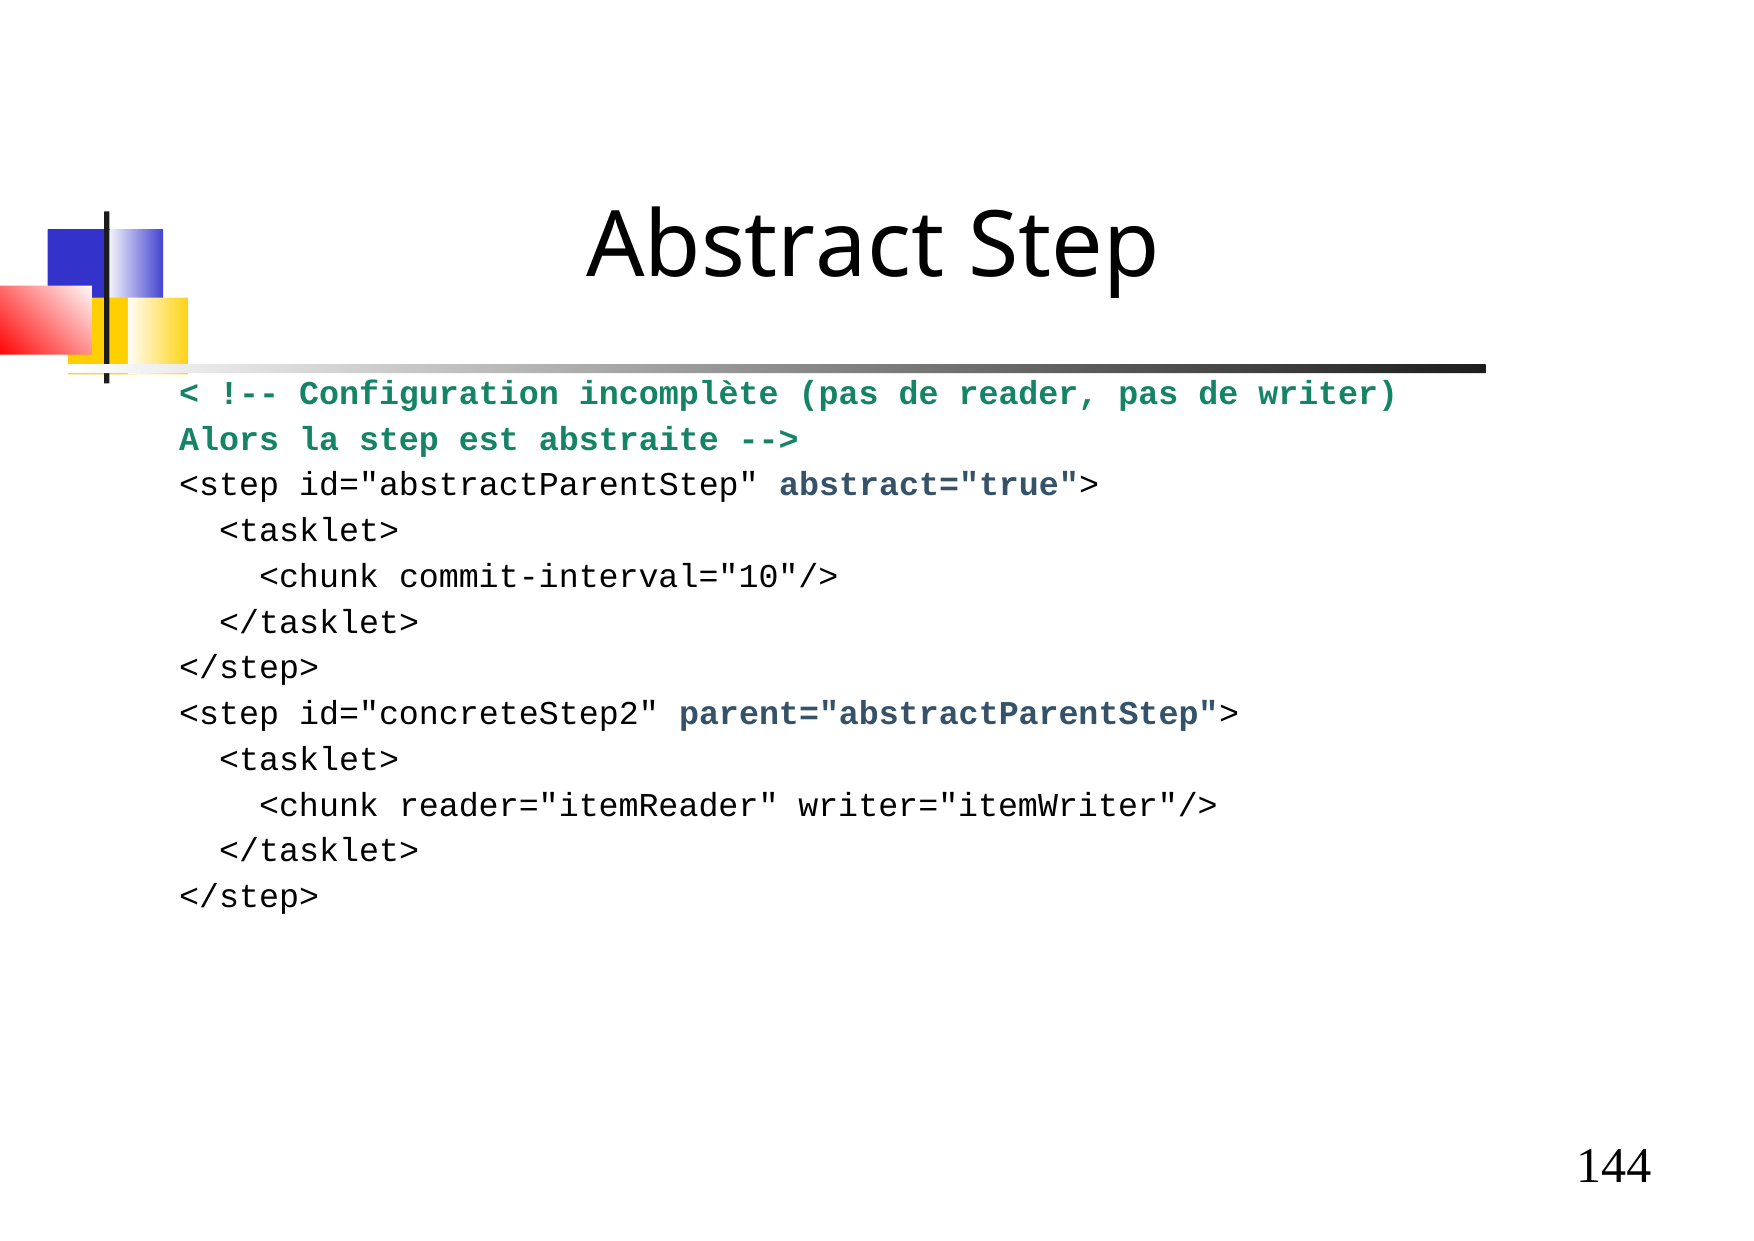

# Abstract Step
< !-- Configuration incomplète (pas de reader, pas de writer)
Alors la step est abstraite -->
<step id="abstractParentStep" abstract="true">
 <tasklet>
 <chunk commit-interval="10"/>
 </tasklet>
</step>
<step id="concreteStep2" parent="abstractParentStep">
 <tasklet>
 <chunk reader="itemReader" writer="itemWriter"/>
 </tasklet>
</step>